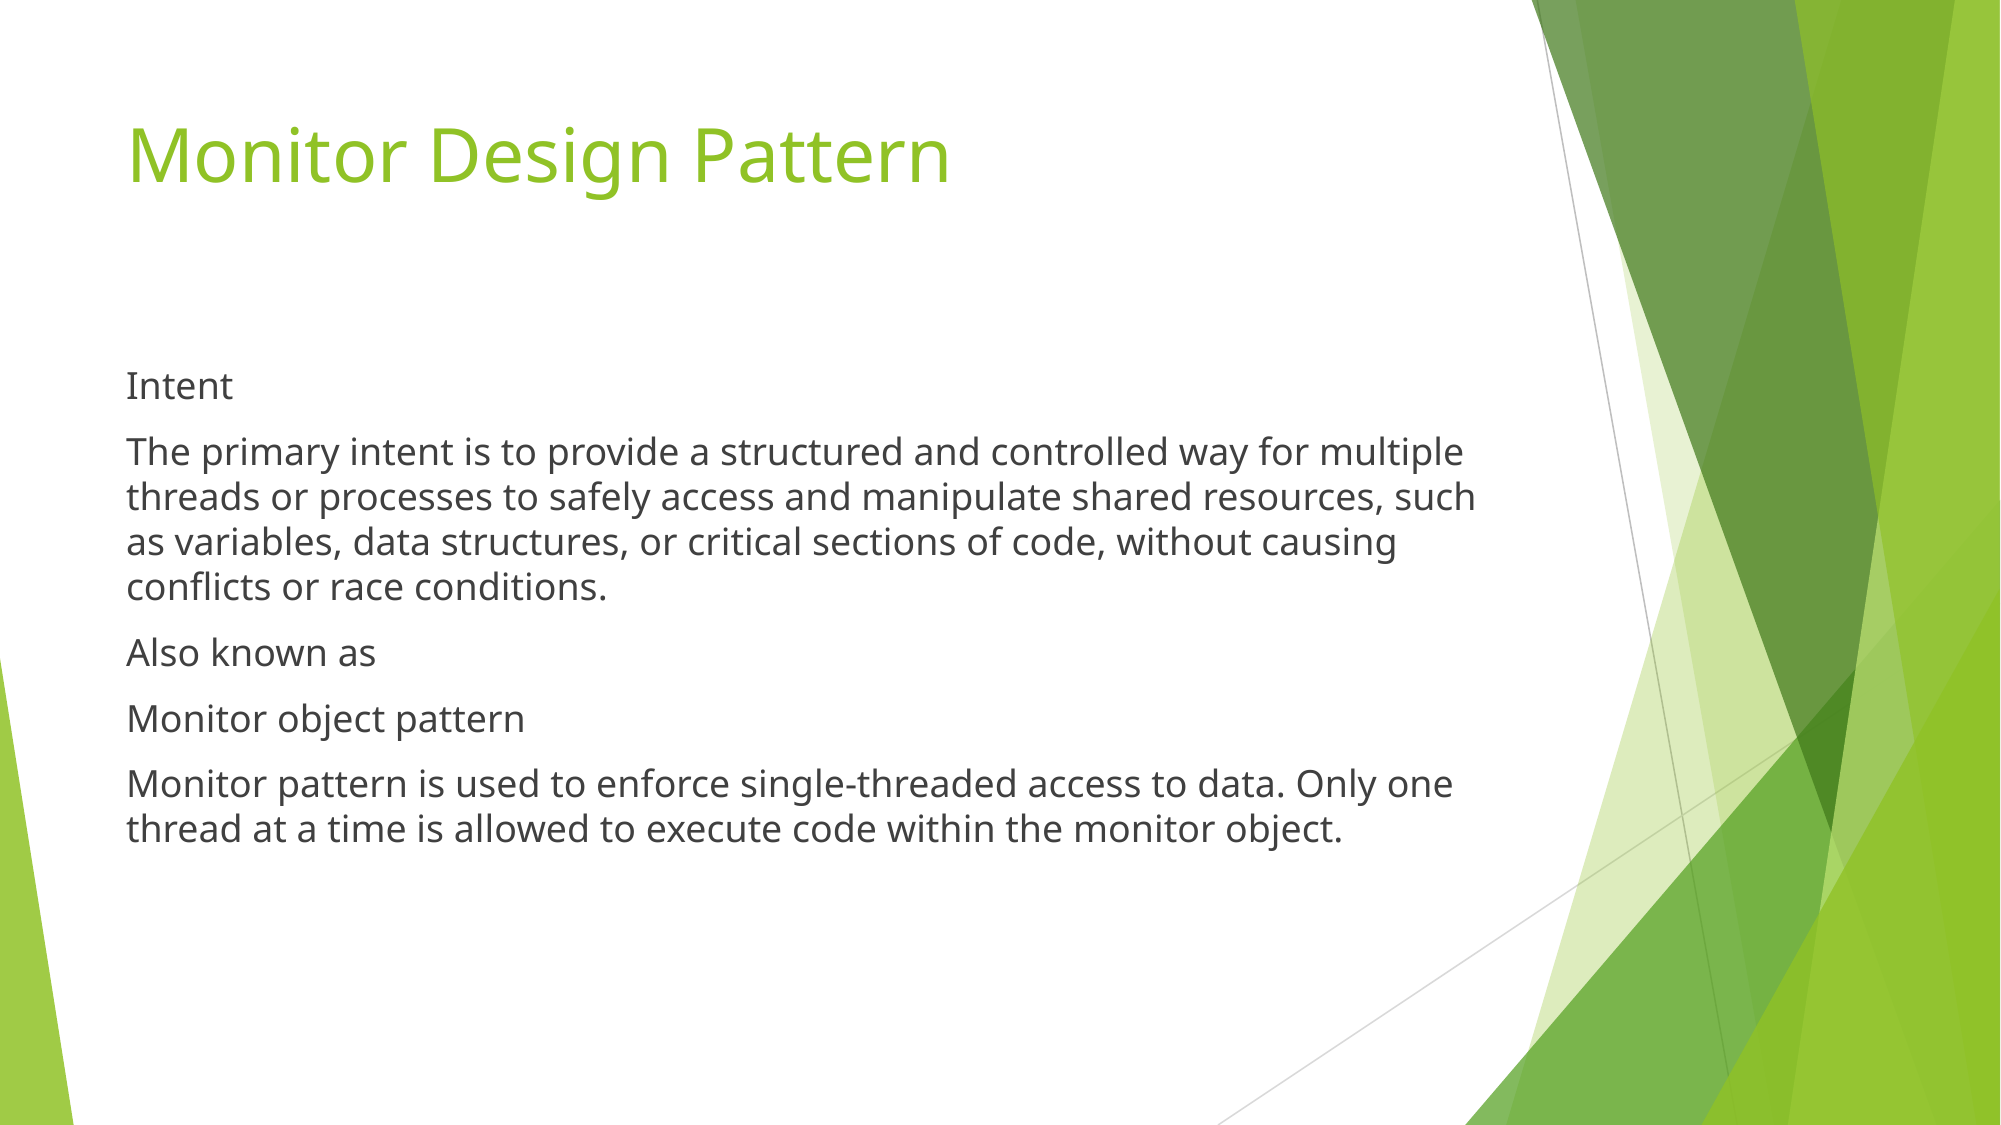

# Monitor Design Pattern
Intent
The primary intent is to provide a structured and controlled way for multiple threads or processes to safely access and manipulate shared resources, such as variables, data structures, or critical sections of code, without causing conflicts or race conditions.
Also known as
Monitor object pattern
Monitor pattern is used to enforce single-threaded access to data. Only one thread at a time is allowed to execute code within the monitor object.